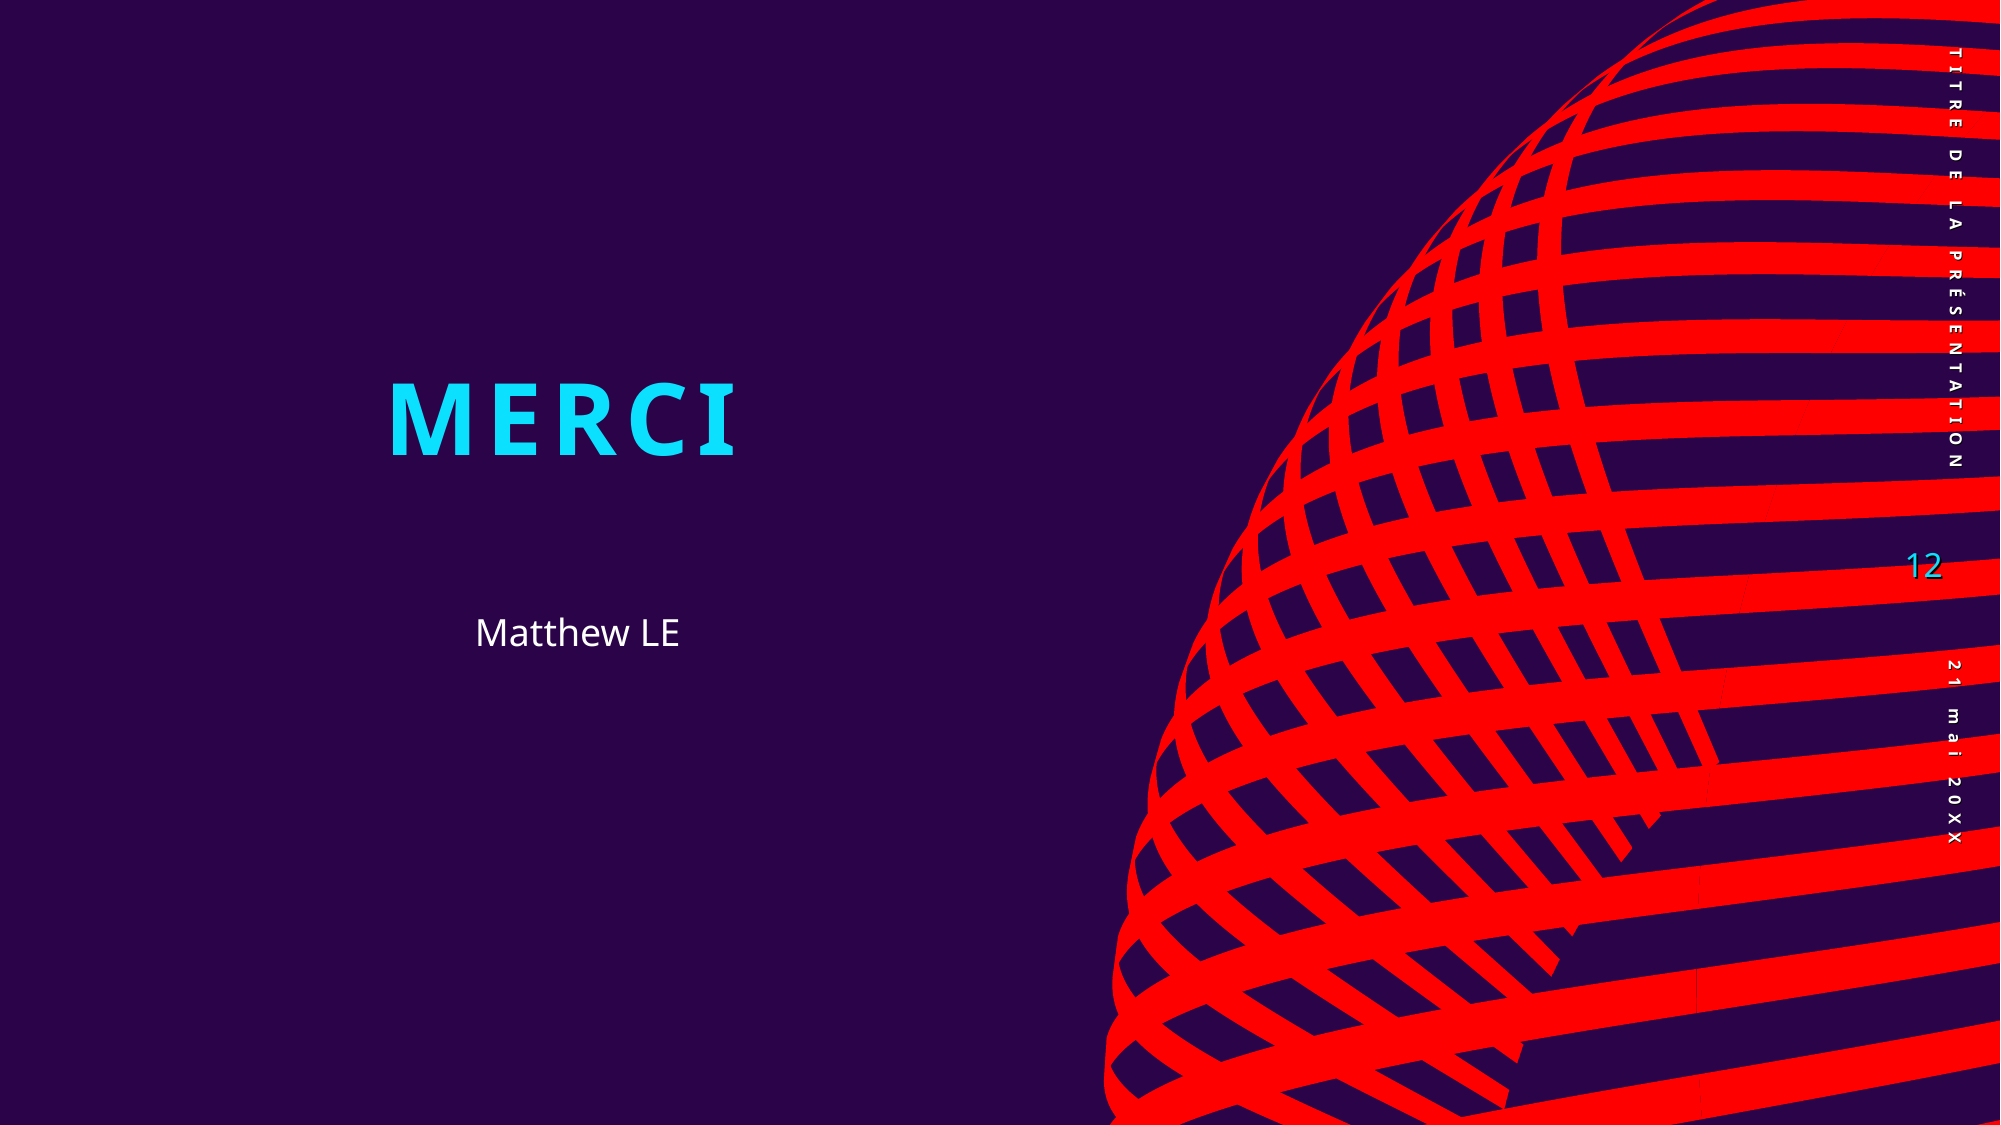

# Merci
TITRE DE LA PRÉSENTATION
Matthew LE
21 mai 20XX